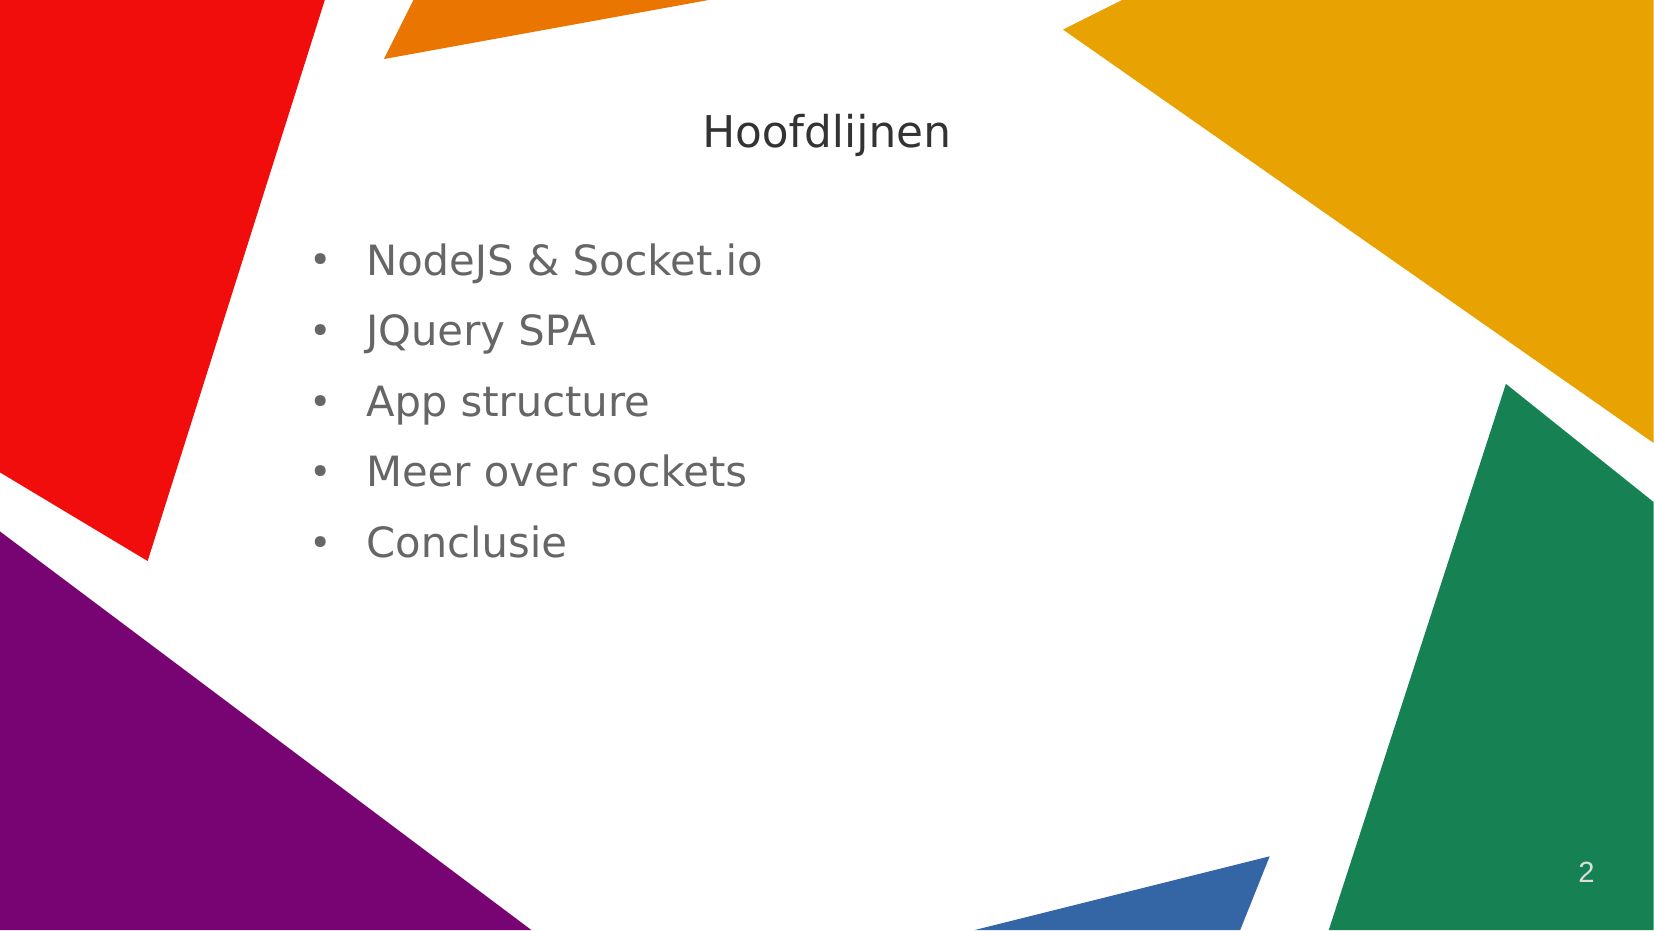

# Hoofdlijnen
NodeJS & Socket.io
JQuery SPA
App structure
Meer over sockets
Conclusie
2